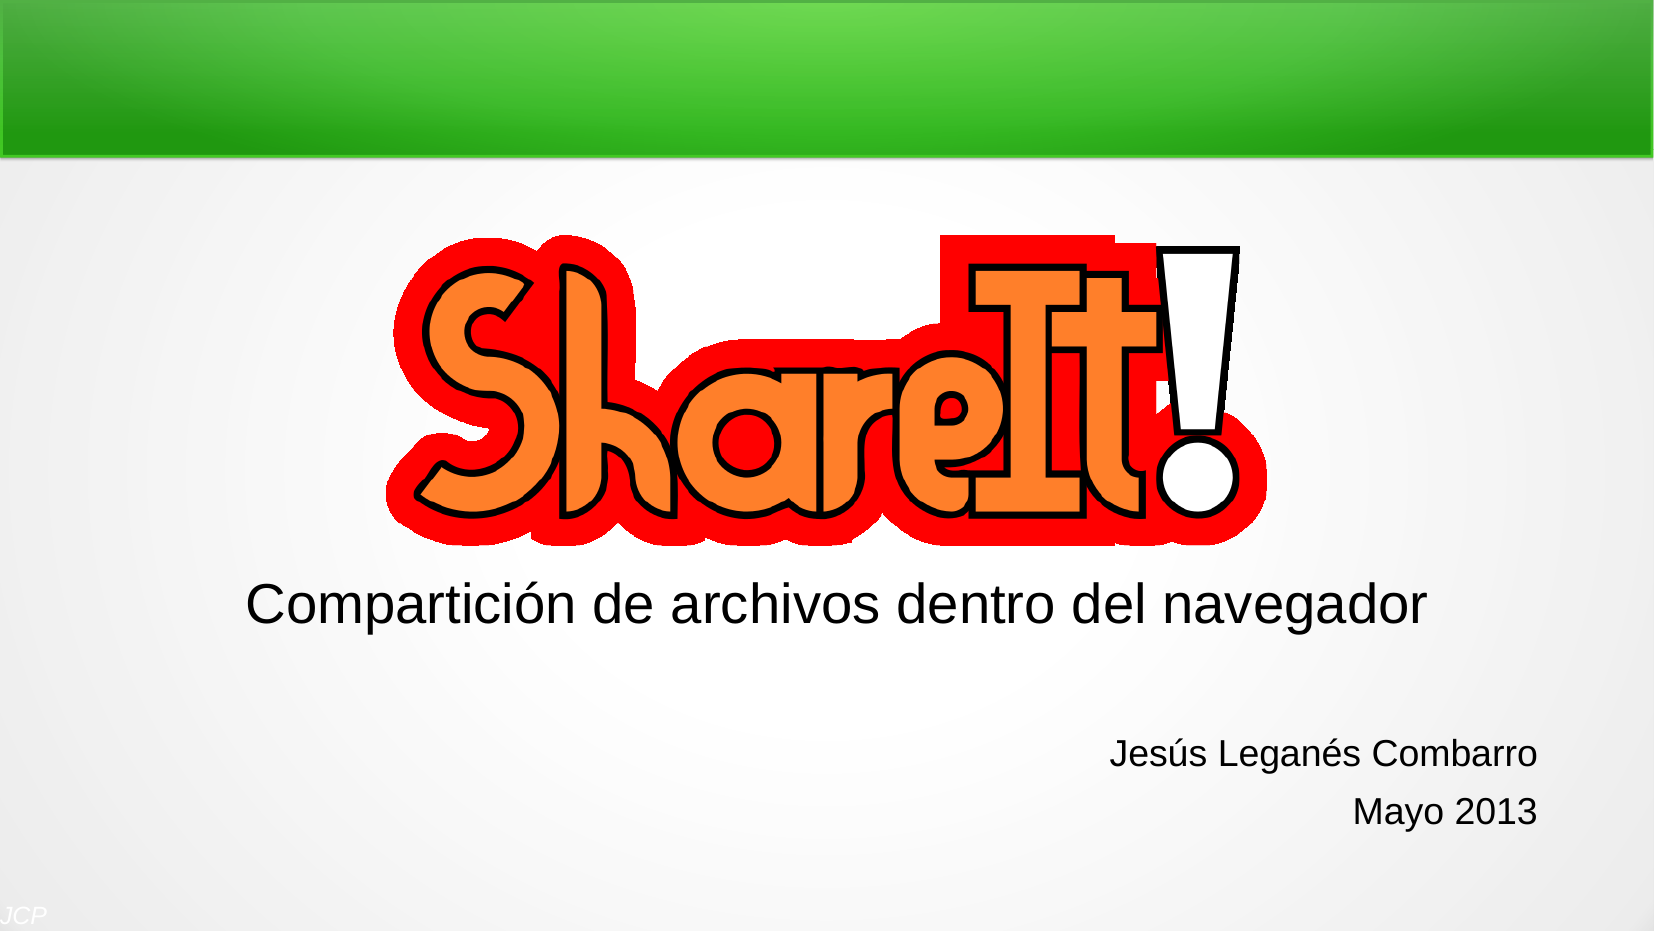

Compartición de archivos dentro del navegador
Jesús Leganés Combarro
Mayo 2013
# JCP